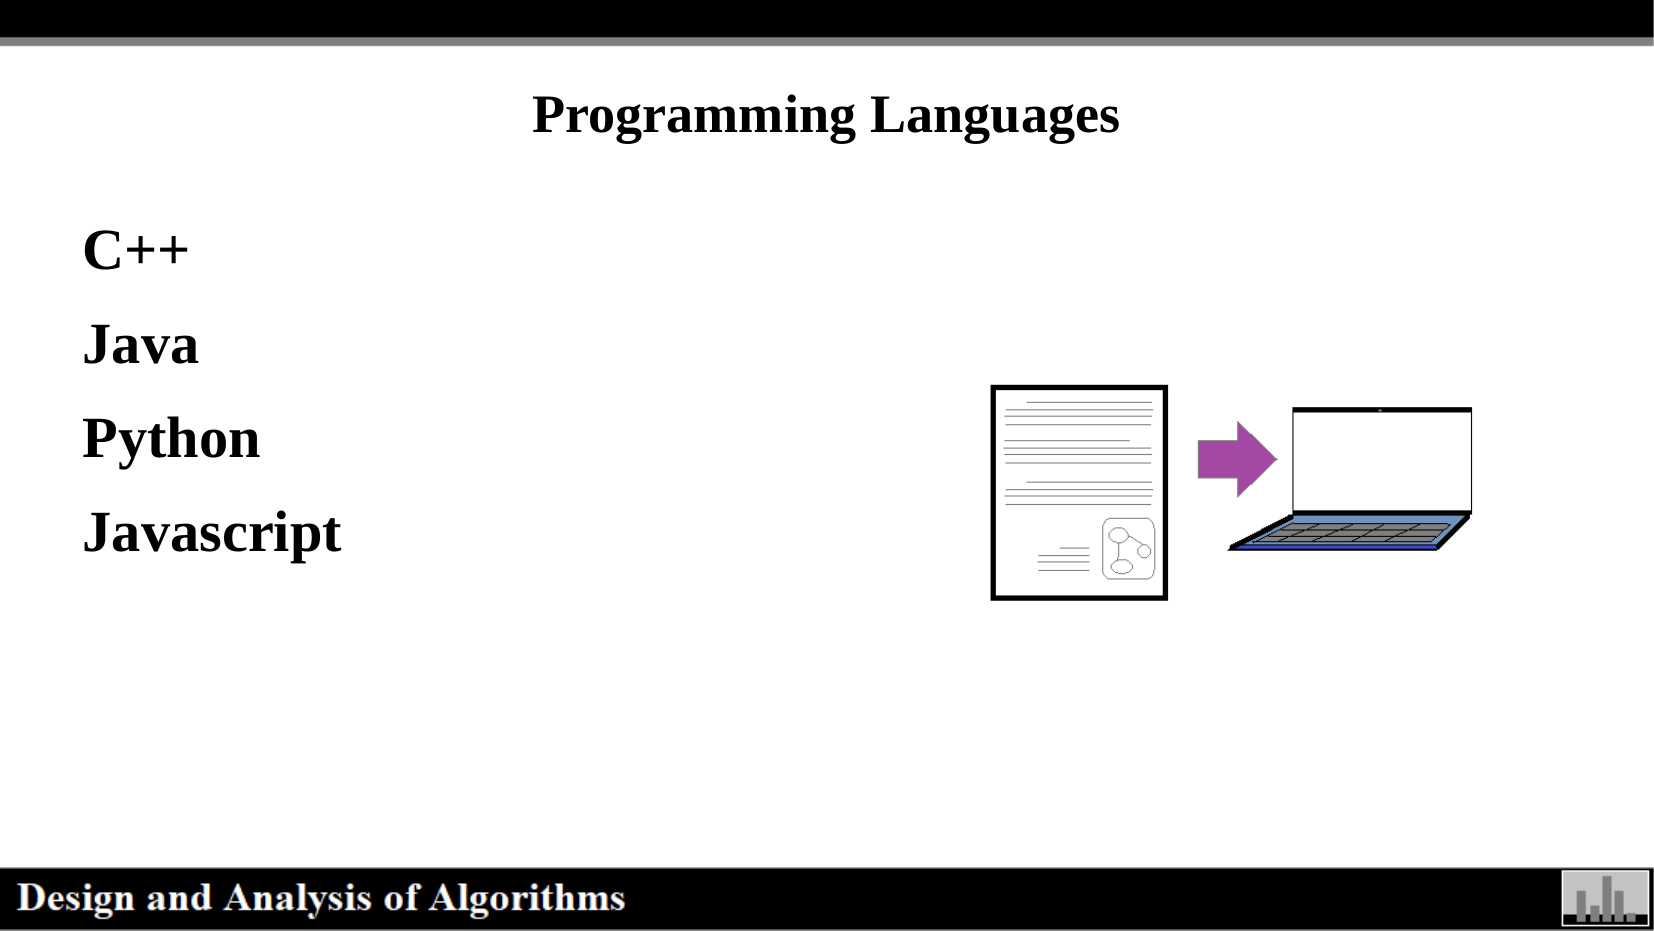

# Programming Languages
C++
Java
Python
Javascript